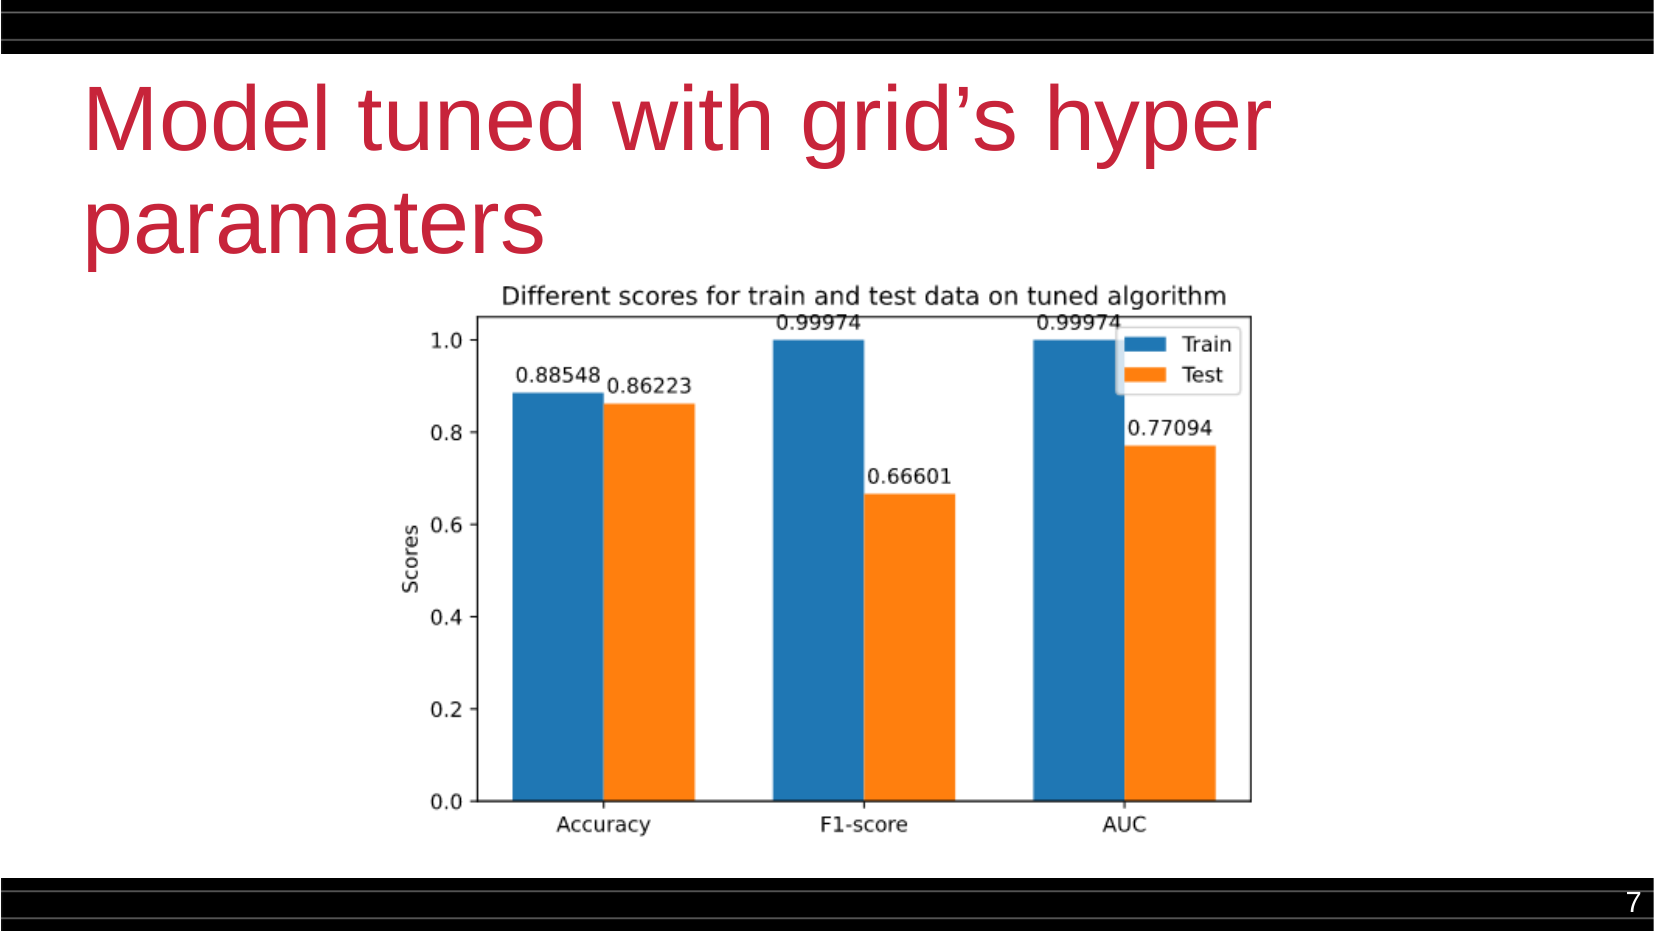

# Model tuned with grid’s hyper paramaters